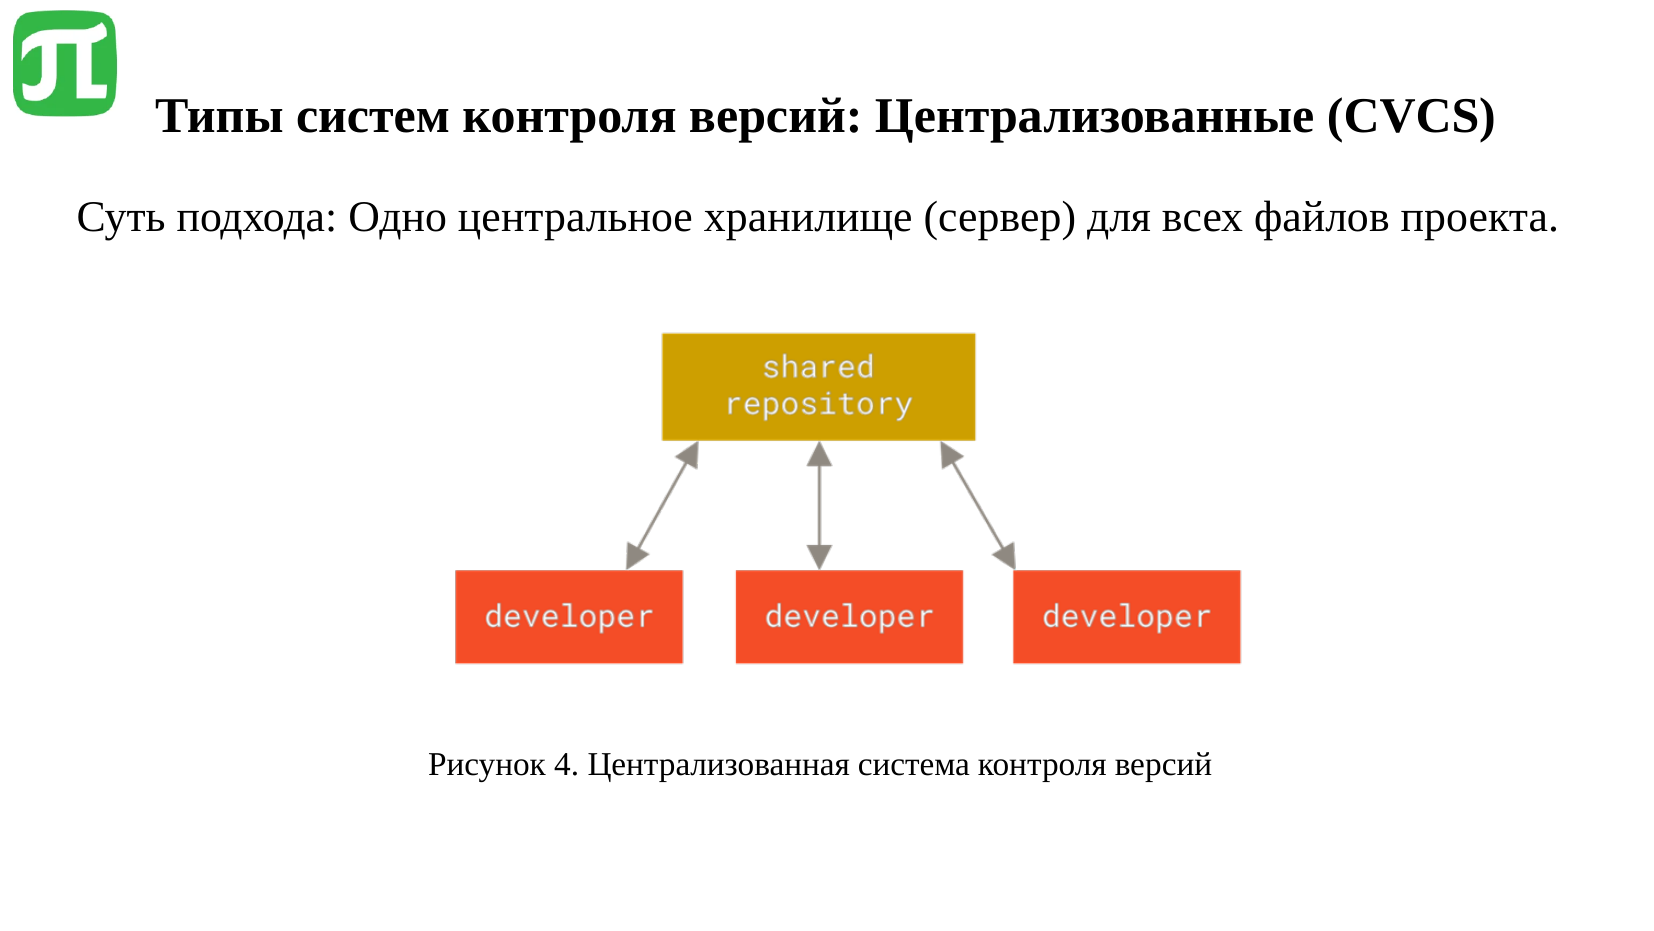

# Типы систем контроля версий: Централизованные (CVCS)
Суть подхода: Одно центральное хранилище (сервер) для всех файлов проекта.
Рисунок 4. Централизованная система контроля версий